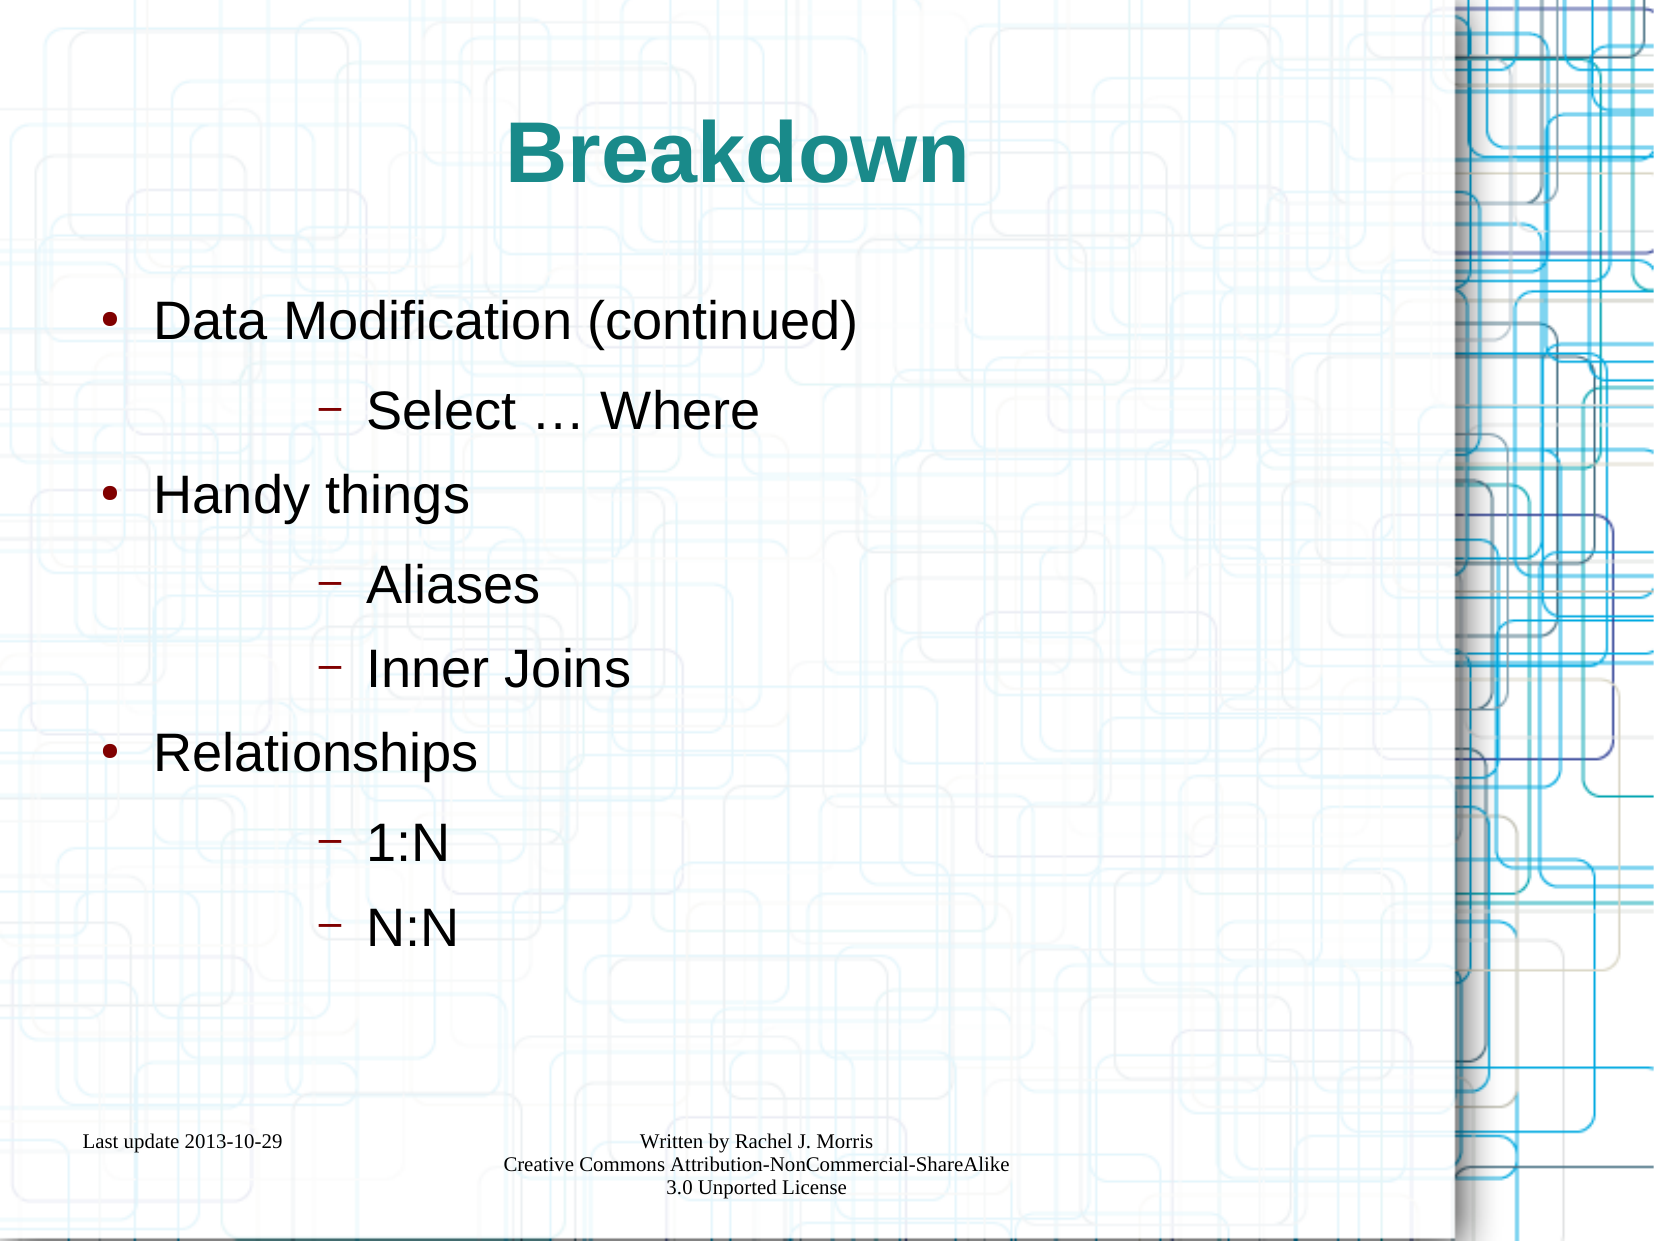

# Breakdown
Data Modification (continued)
Select … Where
Handy things
Aliases
Inner Joins
Relationships
1:N
N:N